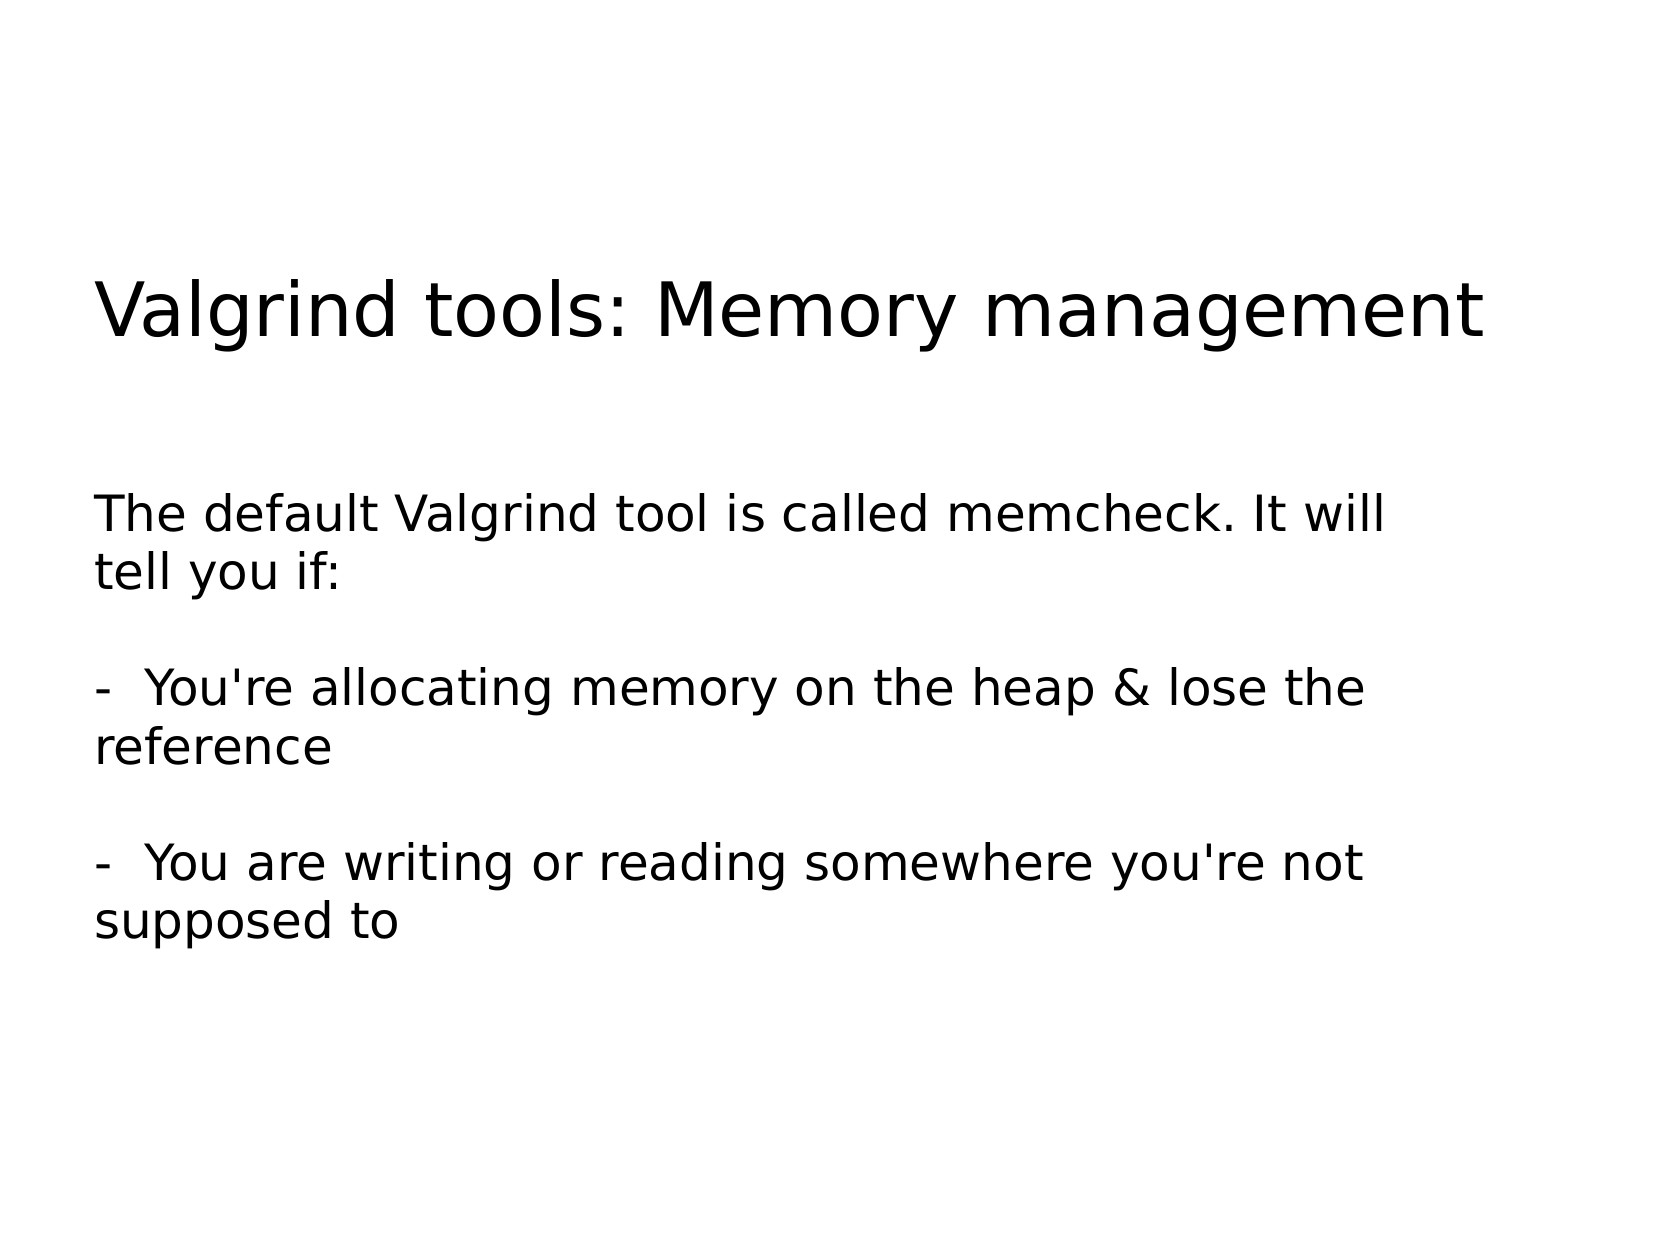

Valgrind tools: Memory management
The default Valgrind tool is called memcheck. It will tell you if:
- You're allocating memory on the heap & lose the reference
- You are writing or reading somewhere you're not supposed to